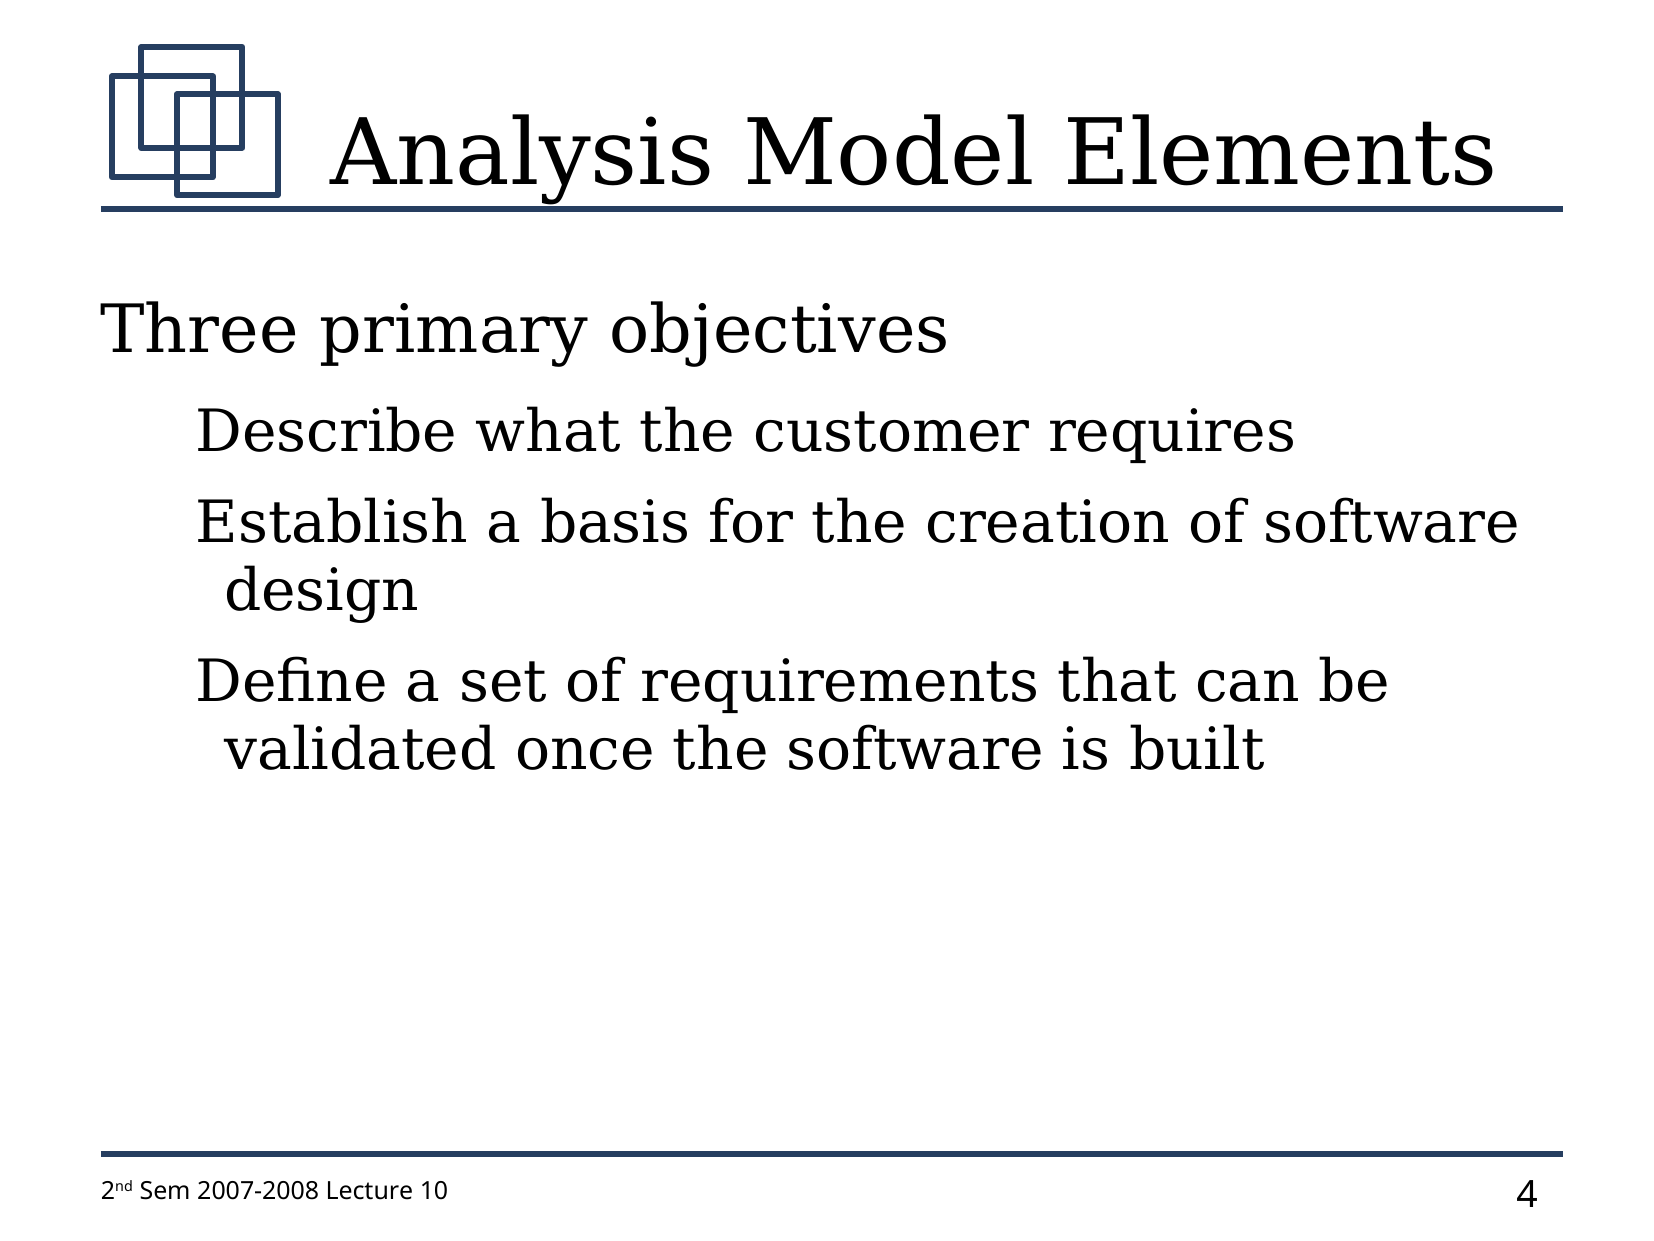

# Analysis Model Elements
Three primary objectives
 Describe what the customer requires
 Establish a basis for the creation of software design
 Define a set of requirements that can be validated once the software is built